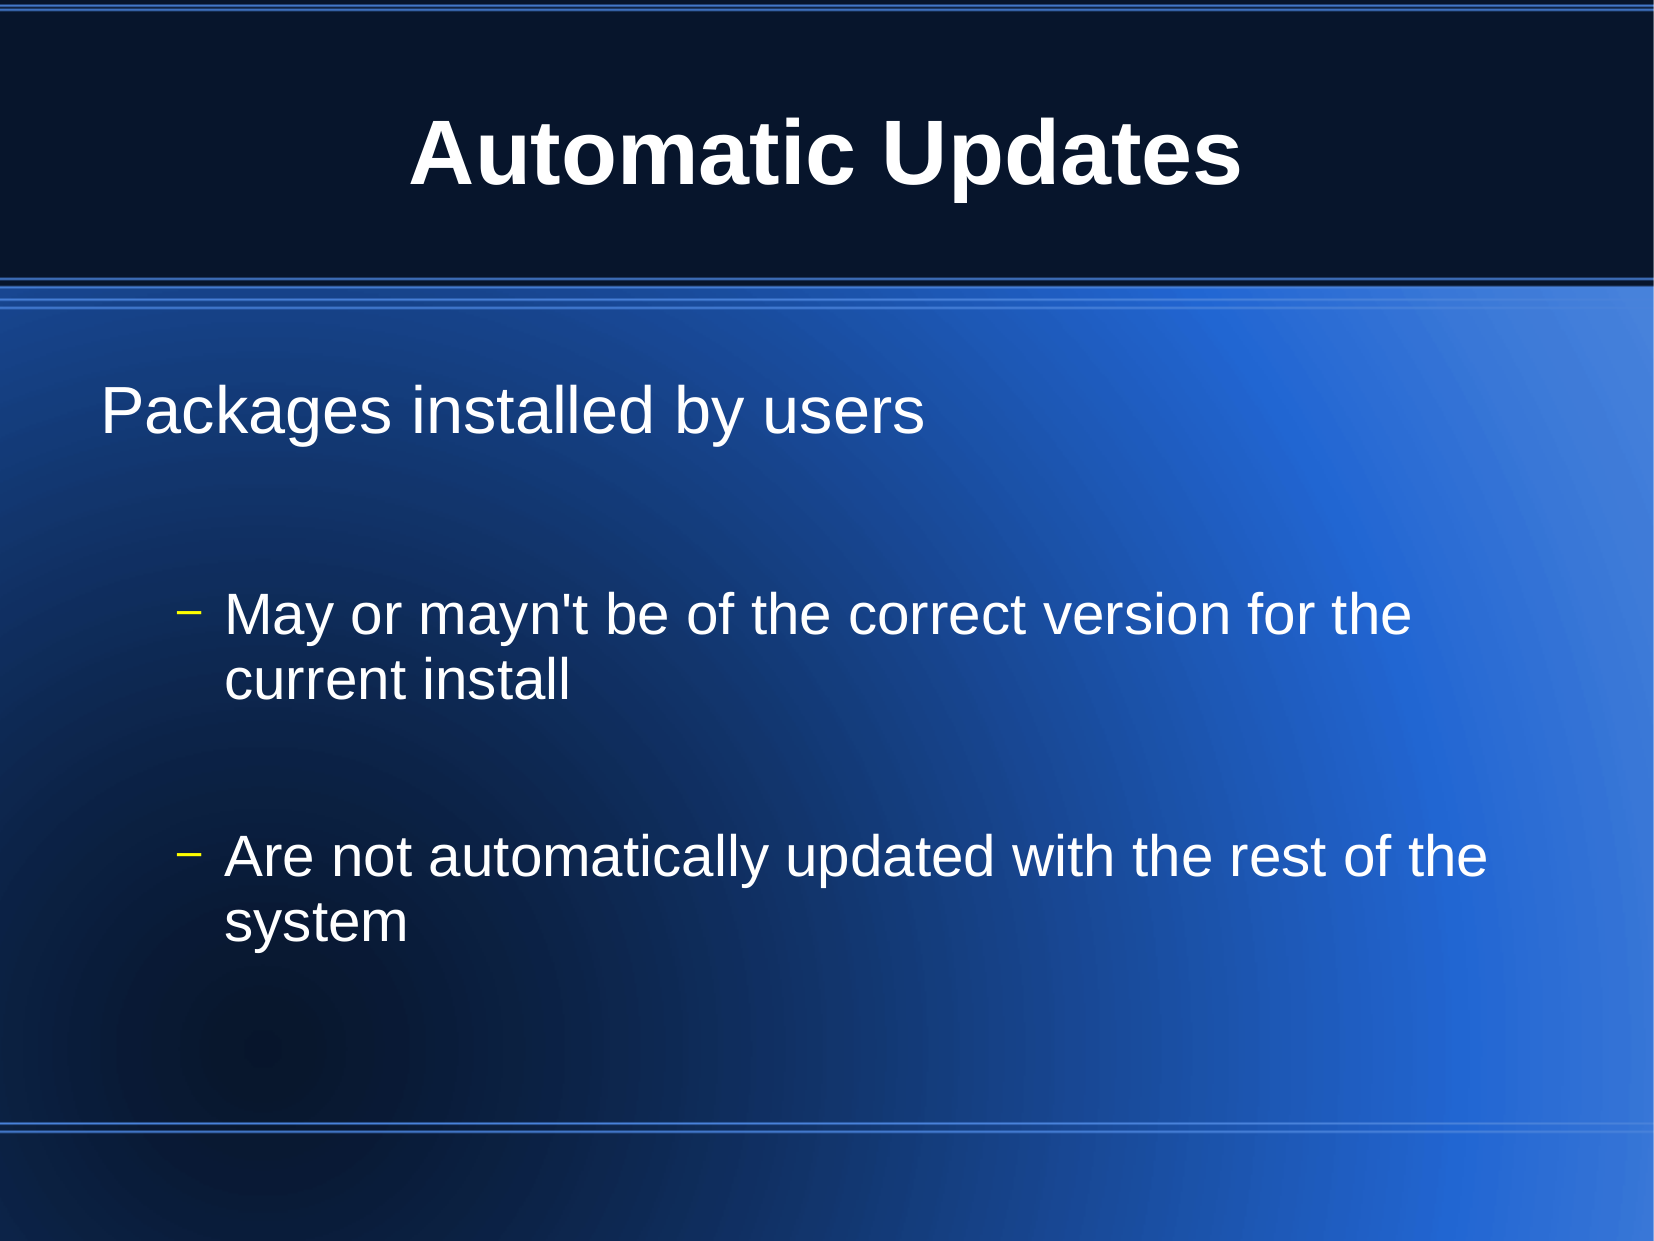

# Automatic Updates
Packages installed by users
May or mayn't be of the correct version for the current install
Are not automatically updated with the rest of the system